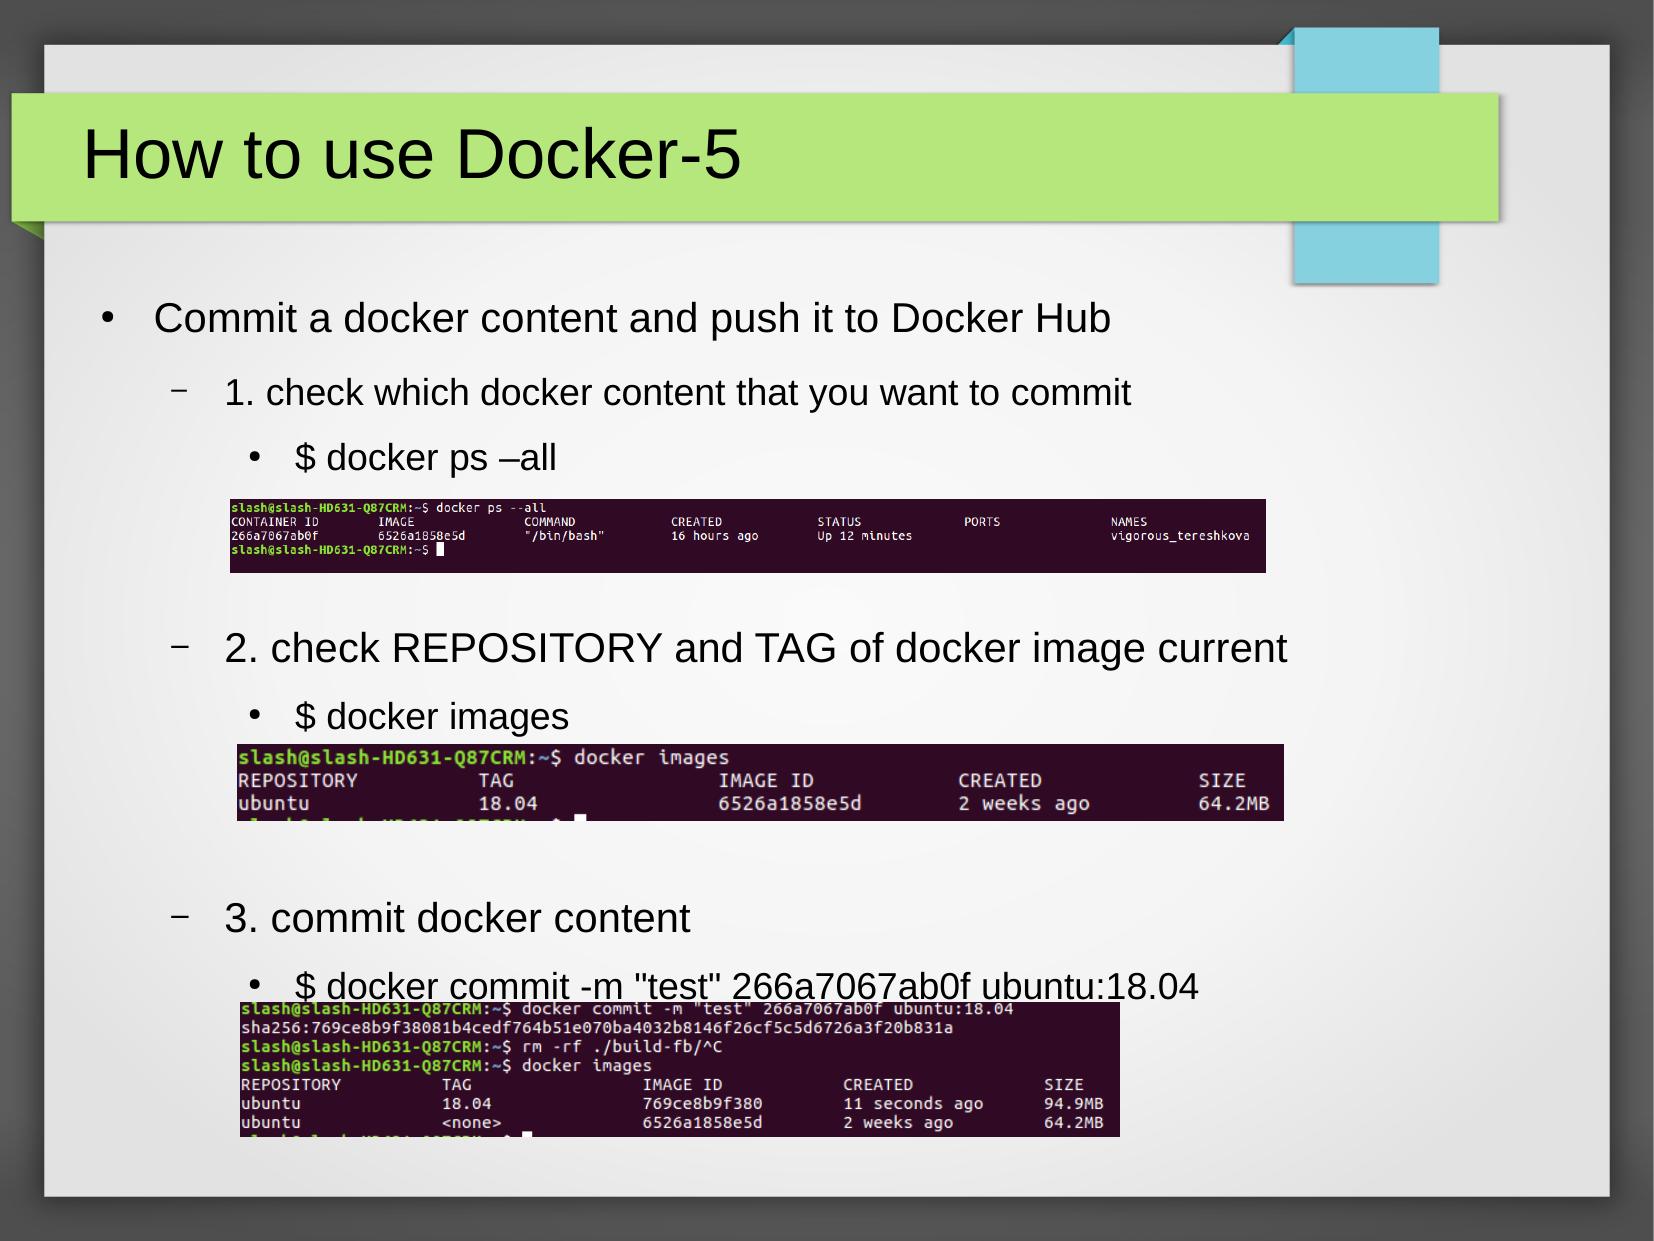

# How to use Docker-5
Commit a docker content and push it to Docker Hub
1. check which docker content that you want to commit
$ docker ps –all
2. check REPOSITORY and TAG of docker image current
$ docker images
3. commit docker content
$ docker commit -m "test" 266a7067ab0f ubuntu:18.04